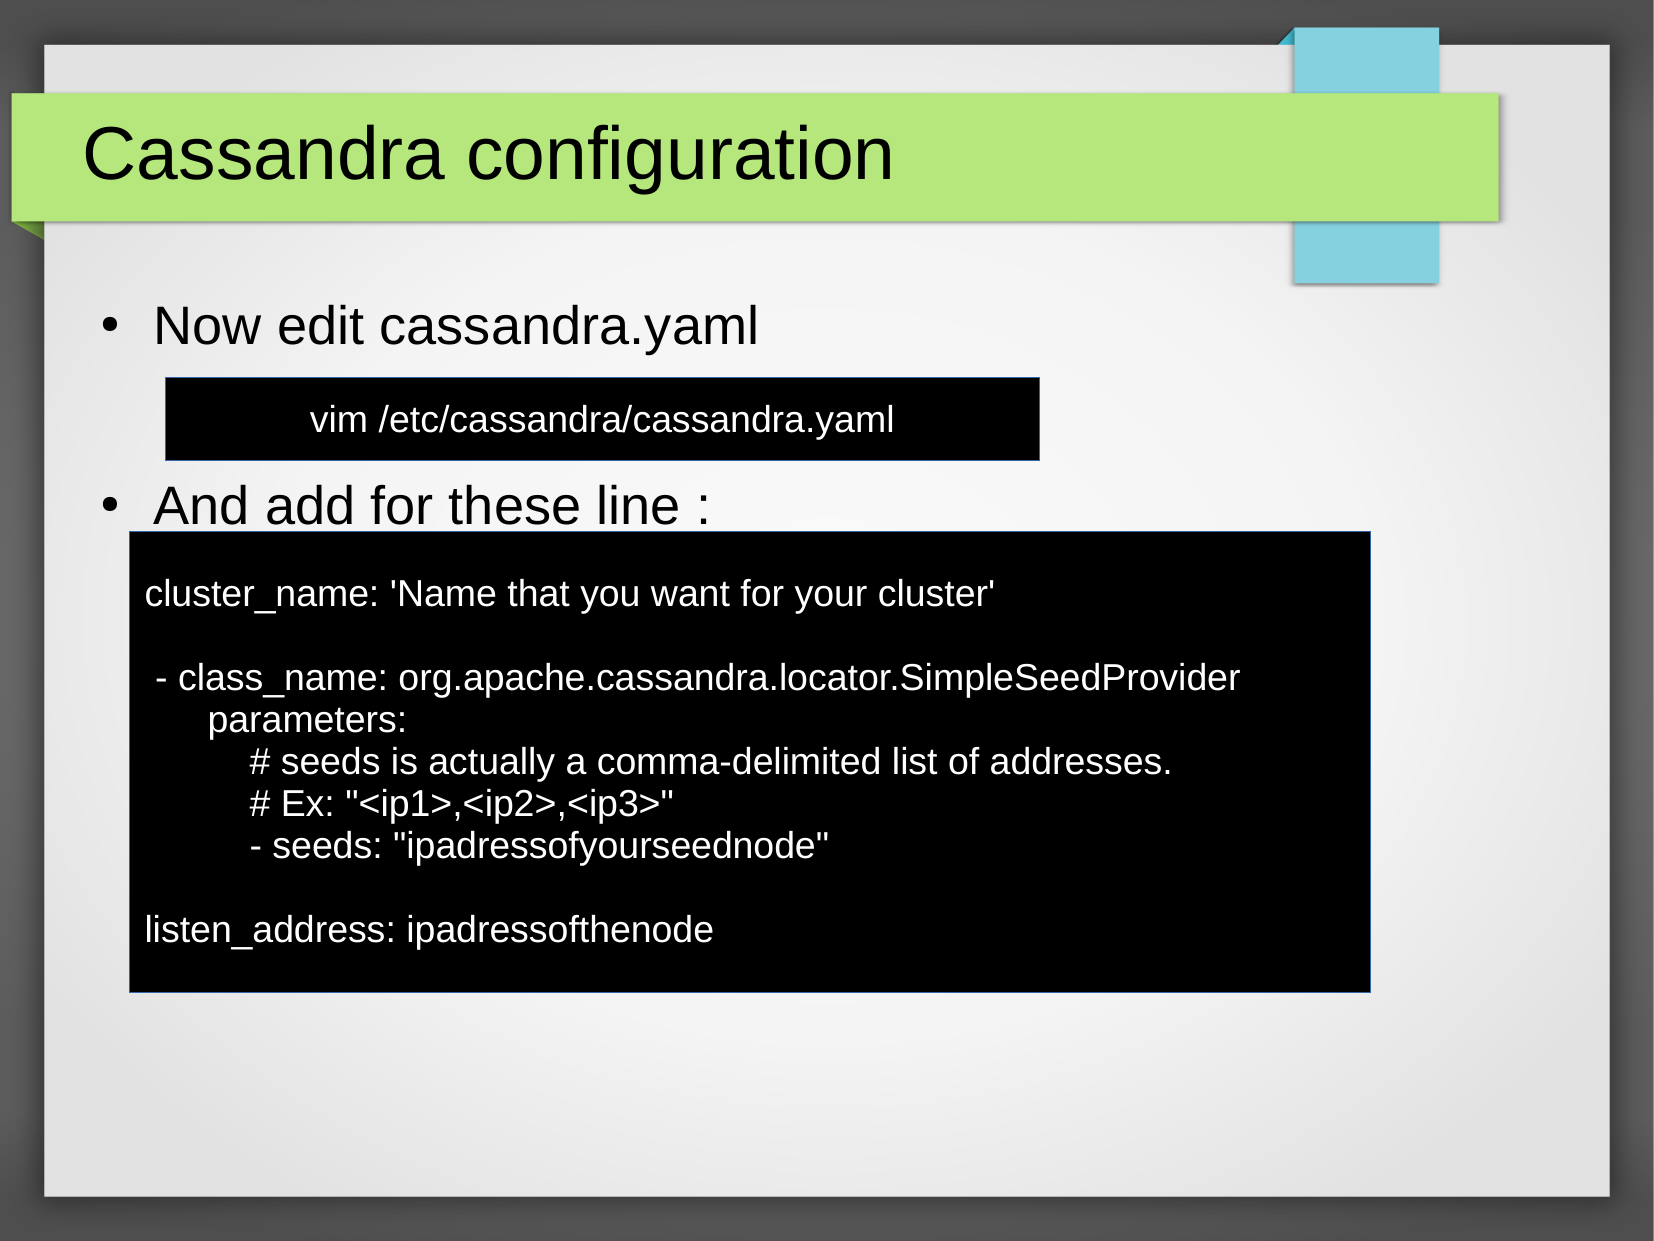

# Cassandra configuration
Now edit cassandra.yaml
And add for these line :
vim /etc/cassandra/cassandra.yaml
cluster_name: 'Name that you want for your cluster'
 - class_name: org.apache.cassandra.locator.SimpleSeedProvider
 parameters:
 # seeds is actually a comma-delimited list of addresses.
 # Ex: "<ip1>,<ip2>,<ip3>"
 - seeds: "ipadressofyourseednode"
listen_address: ipadressofthenode